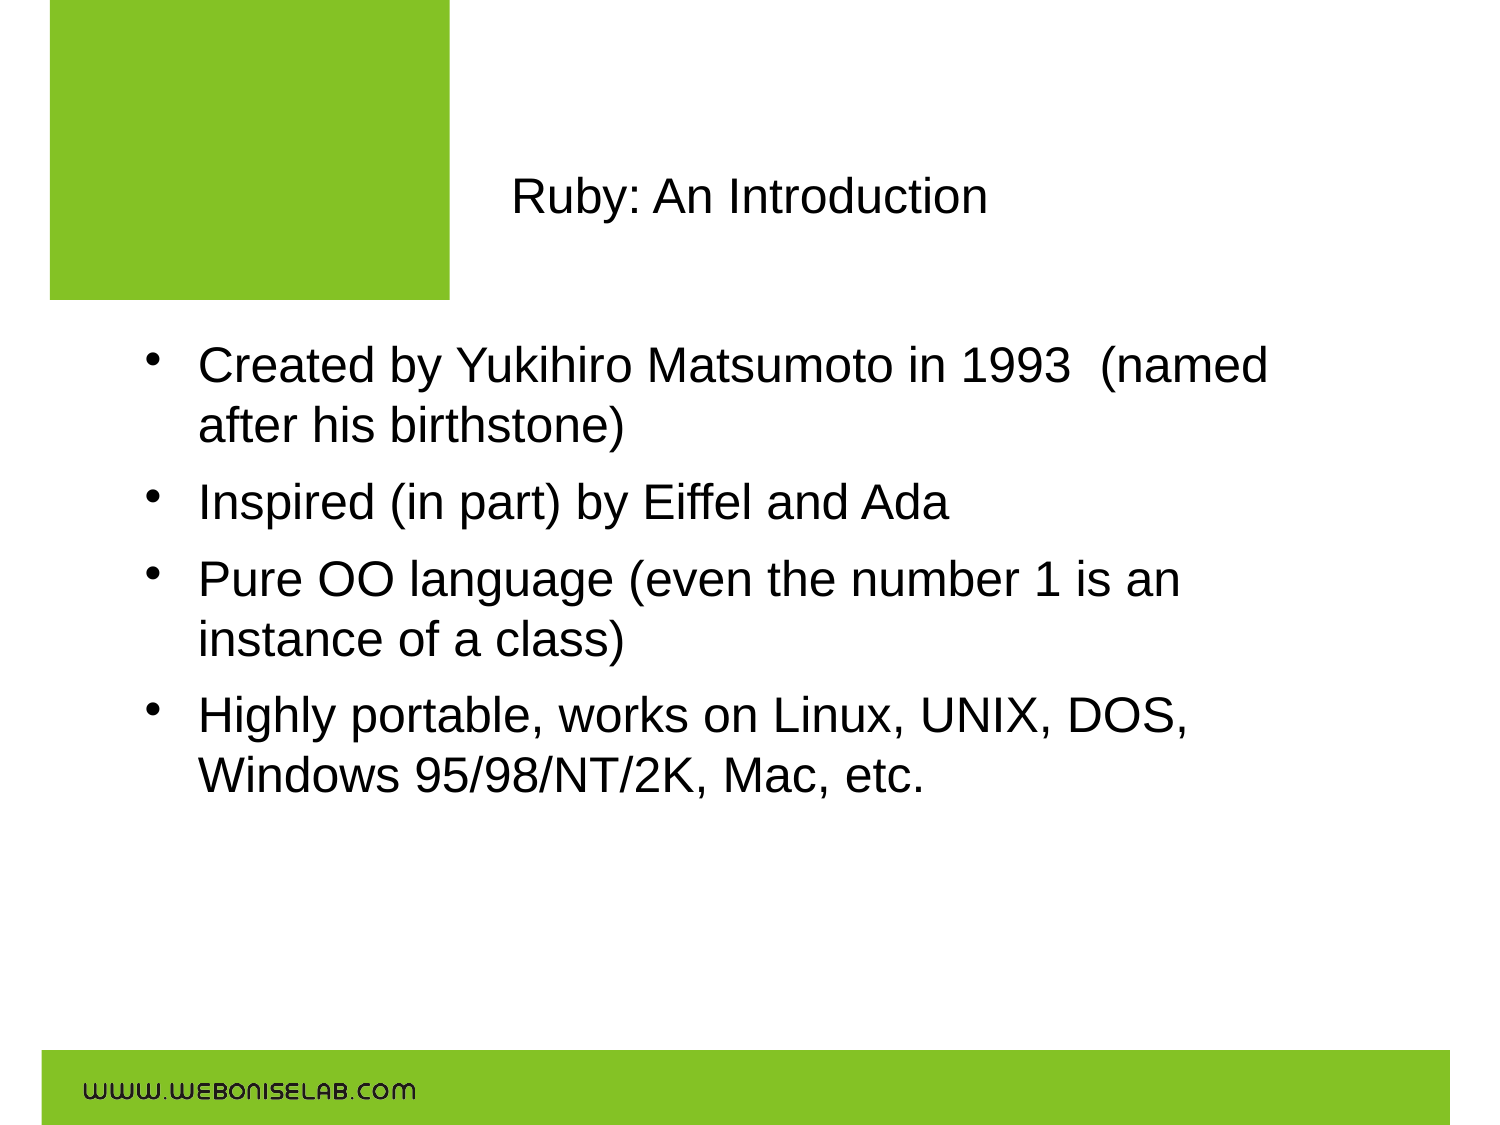

# Ruby: An Introduction
Created by Yukihiro Matsumoto in 1993 (named after his birthstone)
Inspired (in part) by Eiffel and Ada
Pure OO language (even the number 1 is an instance of a class)
Highly portable, works on Linux, UNIX, DOS, Windows 95/98/NT/2K, Mac, etc.